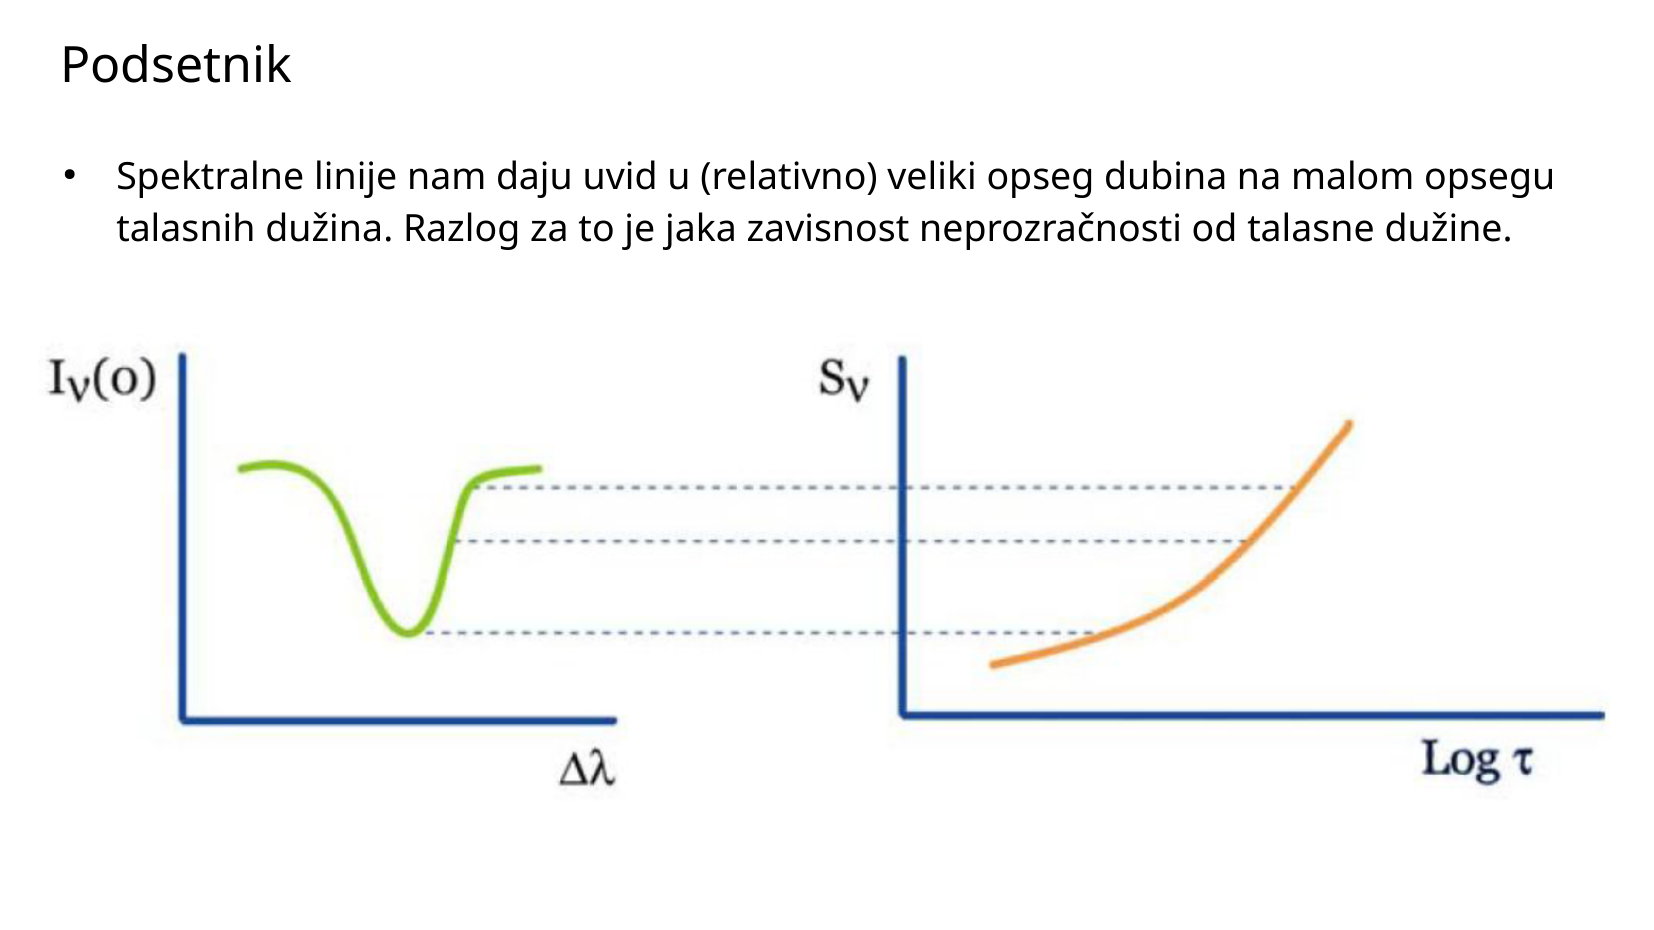

# Podsetnik
Spektralne linije nam daju uvid u (relativno) veliki opseg dubina na malom opsegu talasnih dužina. Razlog za to je jaka zavisnost neprozračnosti od talasne dužine.